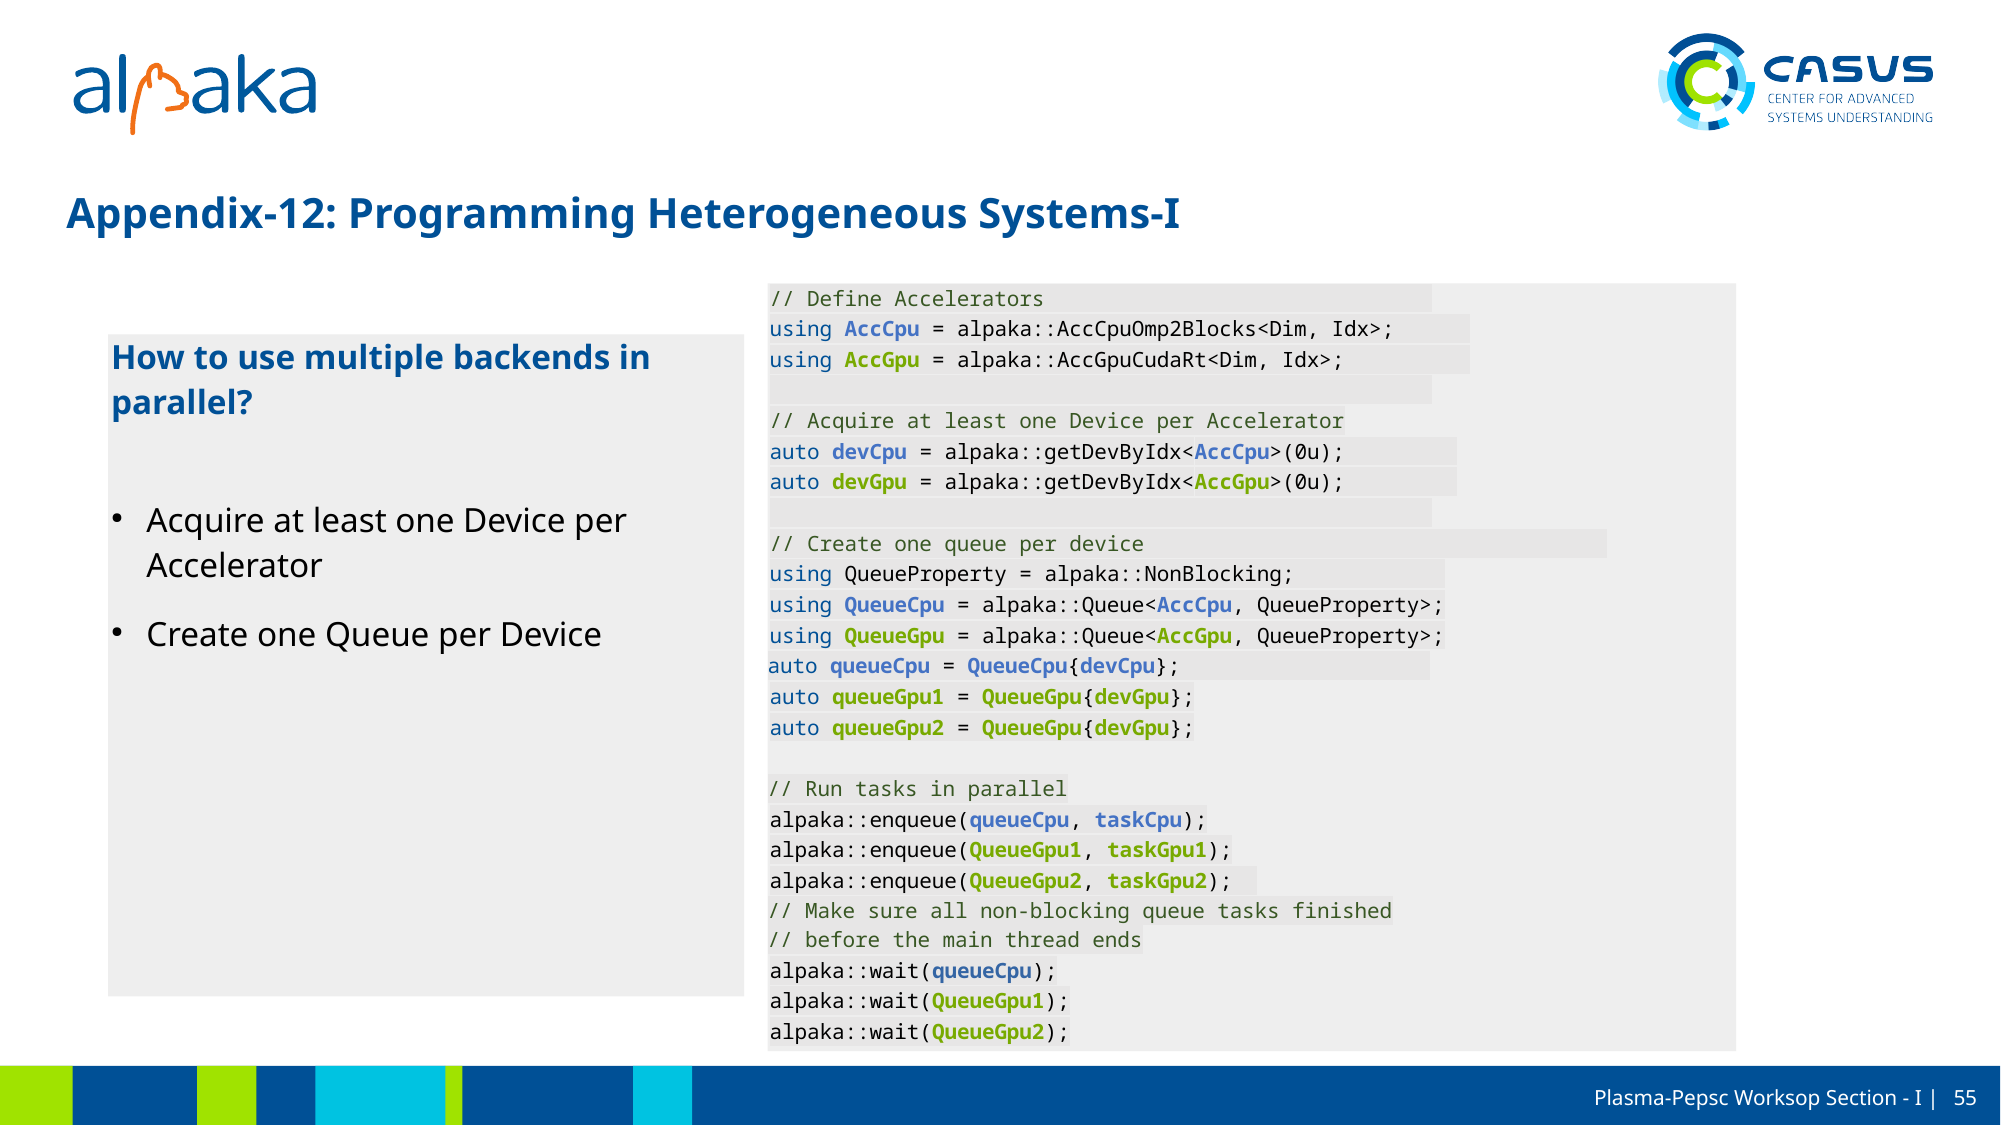

# Appendix-12: Programming Heterogeneous Systems-I
// Define Accelerators
using AccCpu = alpaka::AccCpuOmp2Blocks<Dim, Idx>;
using AccGpu = alpaka::AccGpuCudaRt<Dim, Idx>;
// Acquire at least one Device per Accelerator
auto devCpu = alpaka::getDevByIdx<AccCpu>(0u);
auto devGpu = alpaka::getDevByIdx<AccGpu>(0u);
// Create one queue per device
using QueueProperty = alpaka::NonBlocking;
using QueueCpu = alpaka::Queue<AccCpu, QueueProperty>;
using QueueGpu = alpaka::Queue<AccGpu, QueueProperty>;
auto queueCpu = QueueCpu{devCpu};
auto queueGpu1 = QueueGpu{devGpu};
auto queueGpu2 = QueueGpu{devGpu};
// Run tasks in parallel
alpaka::enqueue(queueCpu, taskCpu);
alpaka::enqueue(QueueGpu1, taskGpu1);
alpaka::enqueue(QueueGpu2, taskGpu2);
// Make sure all non-blocking queue tasks finished
// before the main thread ends
alpaka::wait(queueCpu);
alpaka::wait(QueueGpu1);
alpaka::wait(QueueGpu2);
How to use multiple backends in parallel?
Acquire at least one Device per Accelerator
Create one Queue per Device
Plasma-Pepsc Worksop Section - I
55